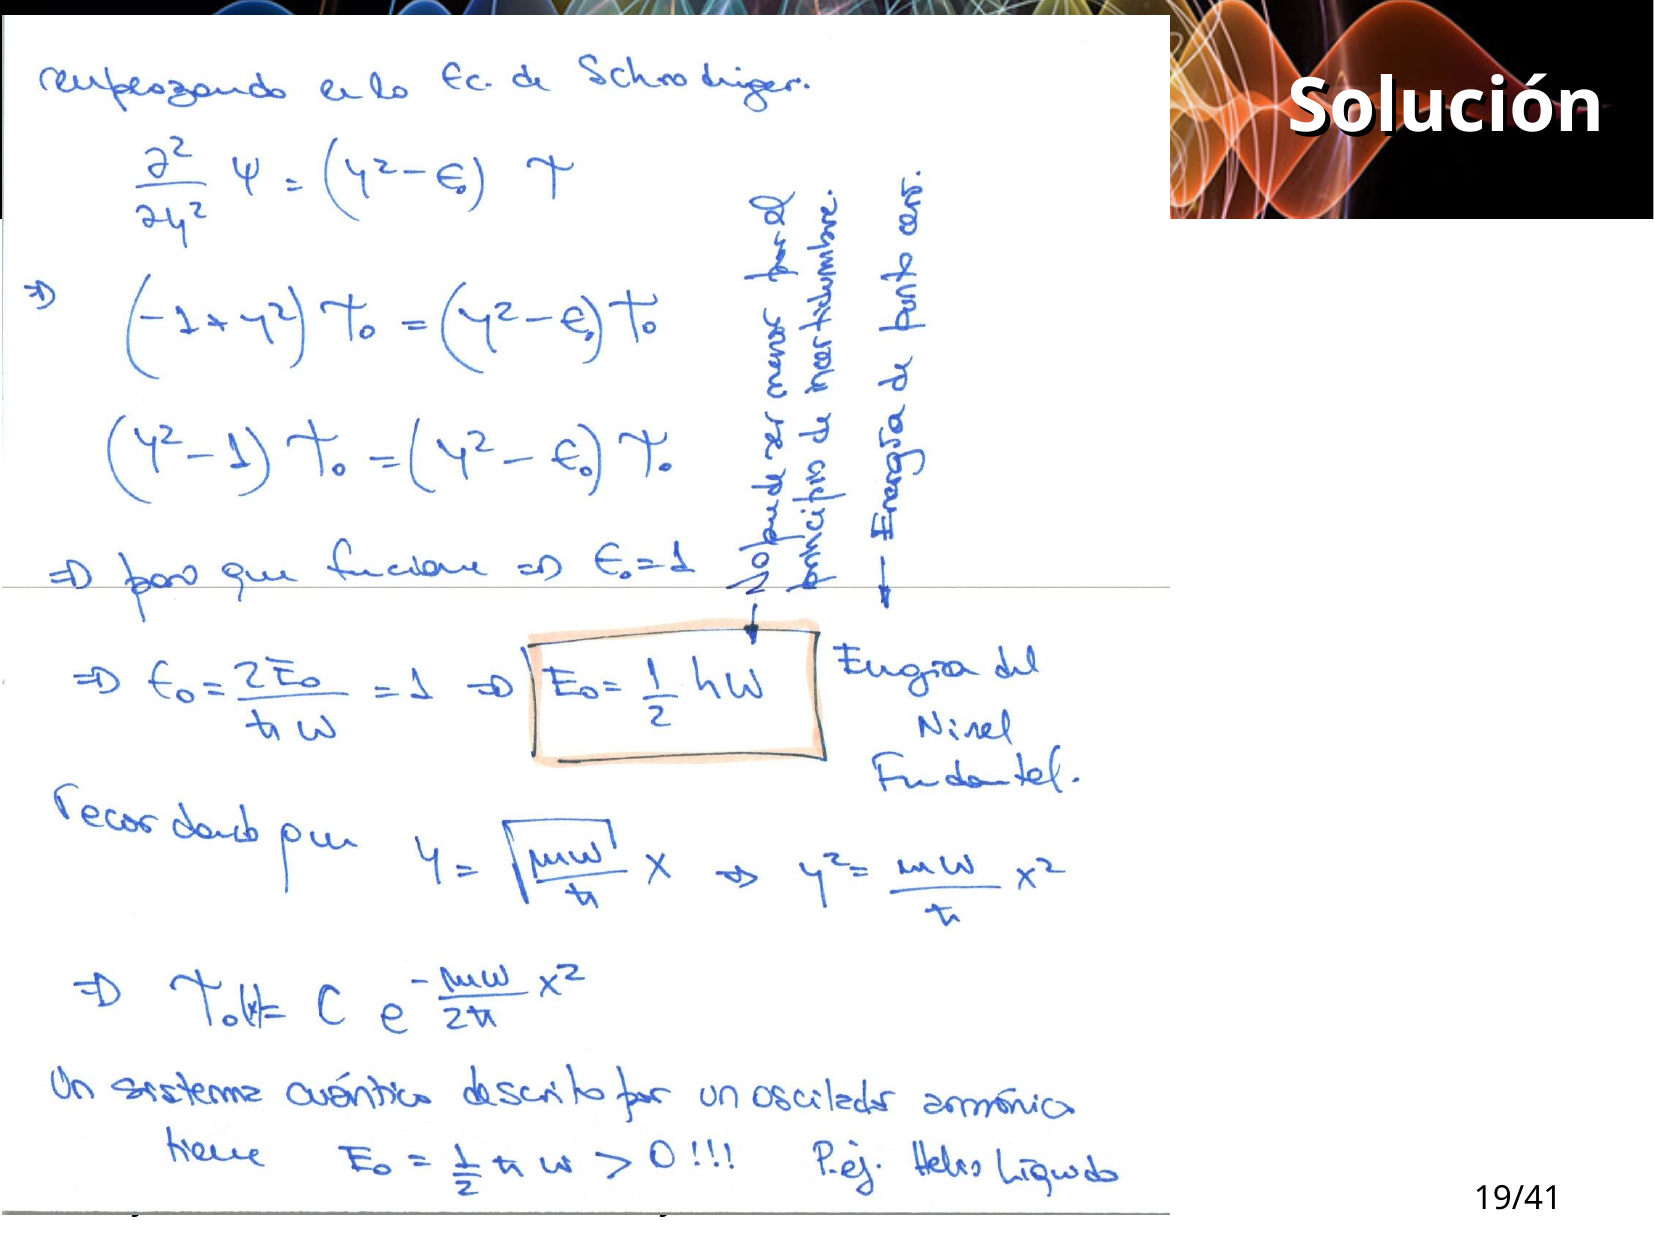

# Solución
May 23, 2017
H. Asorey - Moderna A 2017 - U04C03
19